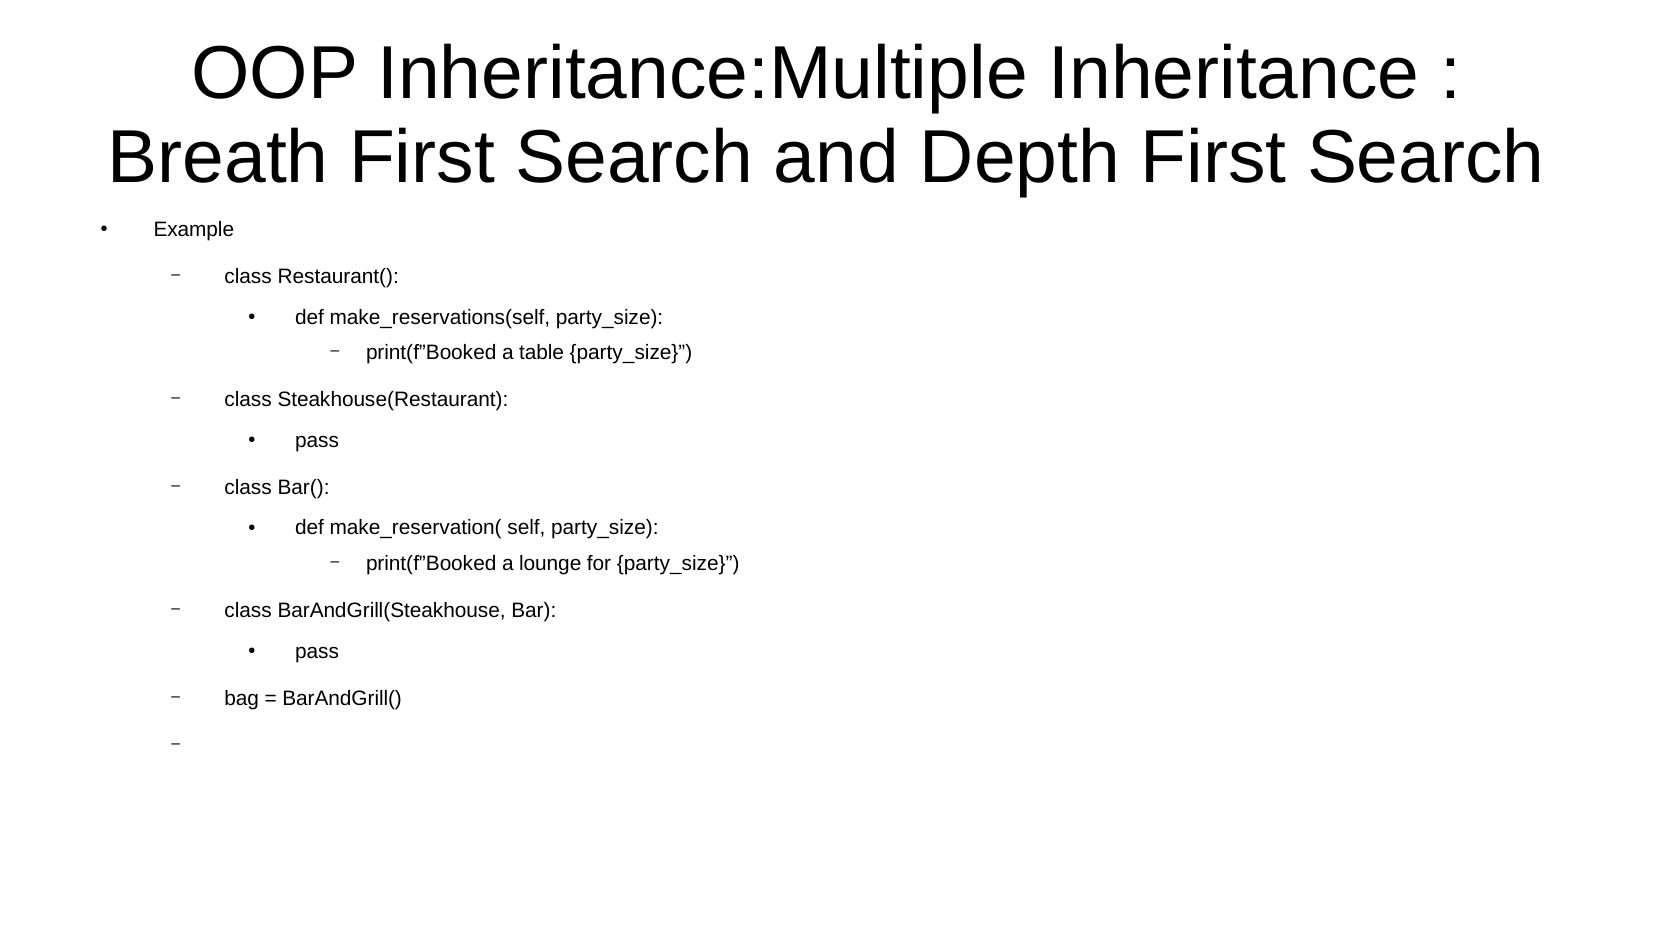

# OOP Inheritance:Multiple Inheritance : Breath First Search and Depth First Search
Example
class Restaurant():
def make_reservations(self, party_size):
print(f”Booked a table {party_size}”)
class Steakhouse(Restaurant):
pass
class Bar():
def make_reservation( self, party_size):
print(f”Booked a lounge for {party_size}”)
class BarAndGrill(Steakhouse, Bar):
pass
bag = BarAndGrill()